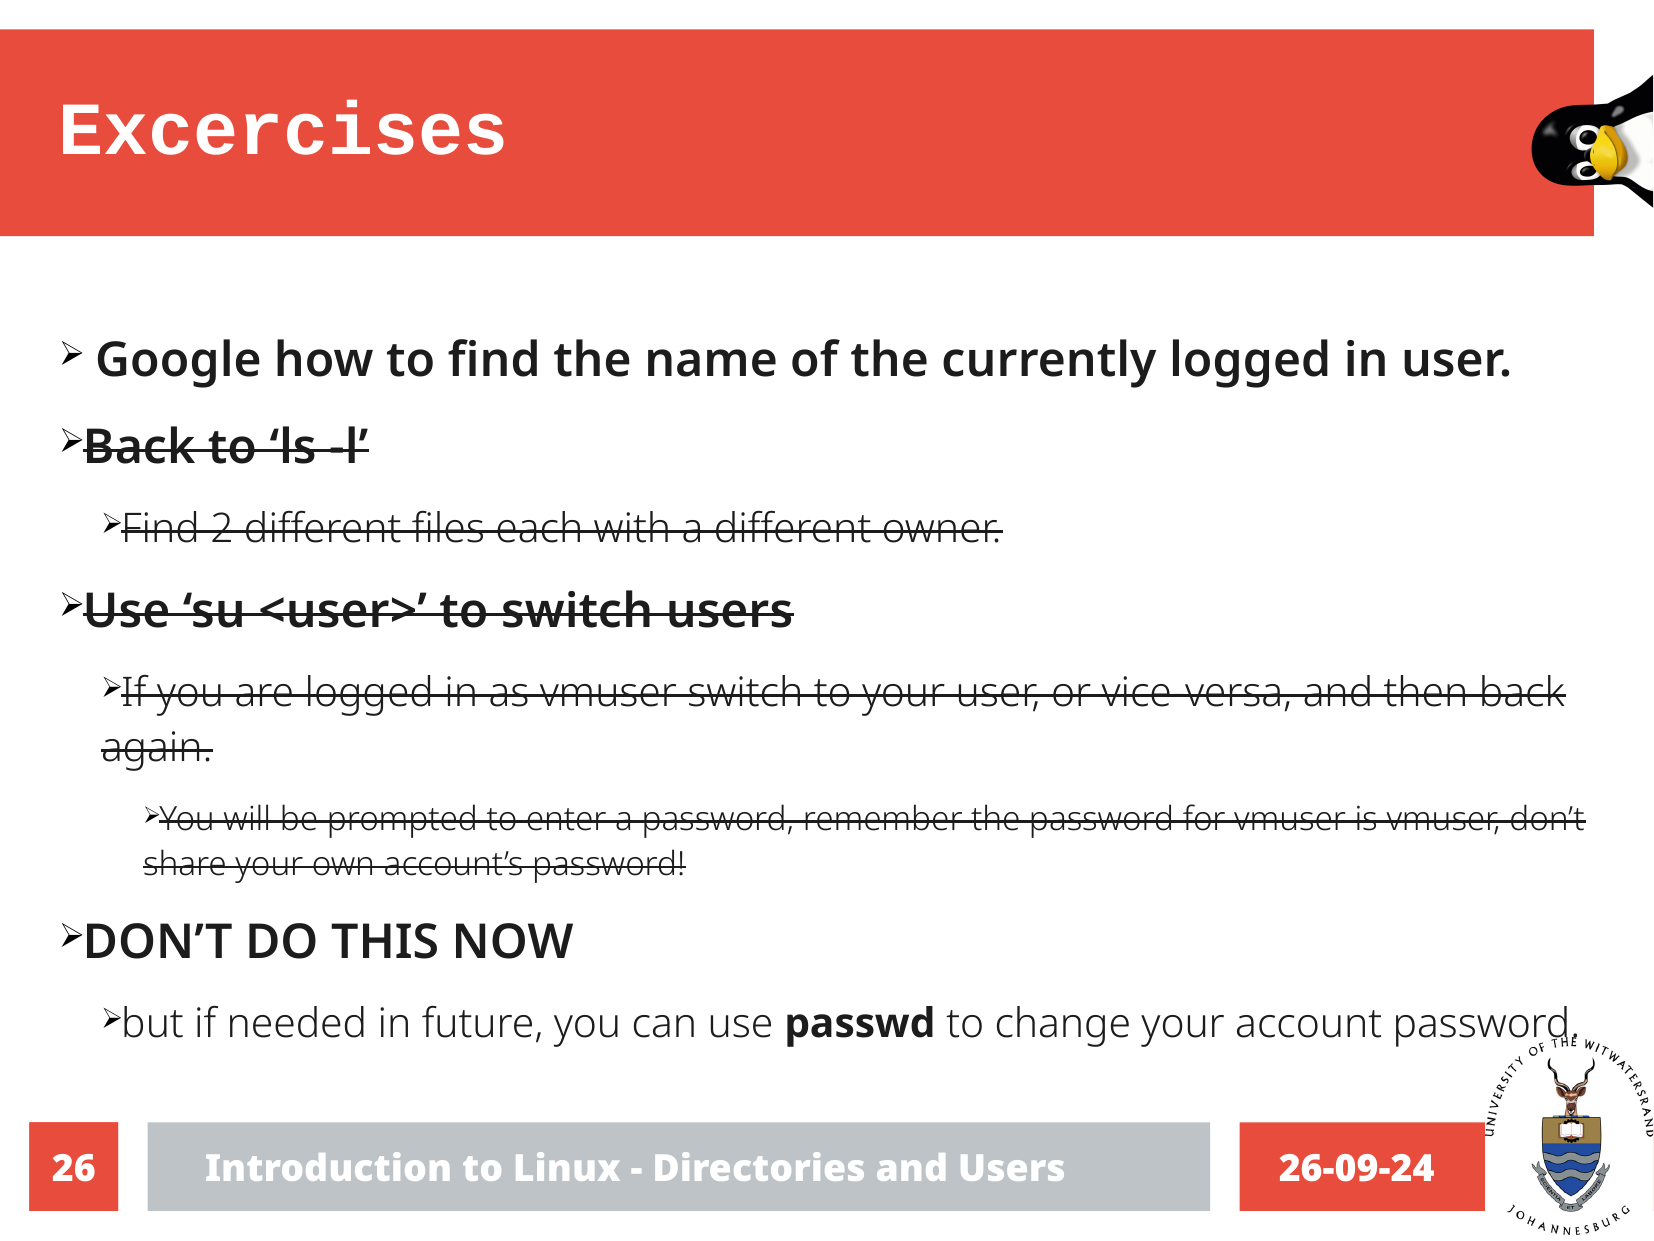

# Excercises
 Google how to find the name of the currently logged in user.
Back to ‘ls -l’
Find 2 different files each with a different owner.
Use ‘su <user>’ to switch users
If you are logged in as vmuser switch to your user, or vice-versa, and then back again.
You will be prompted to enter a password, remember the password for vmuser is vmuser, don’t share your own account’s password!
DON’T DO THIS NOW
but if needed in future, you can use passwd to change your account password.
26
 Introduction to Linux - Directories and Users